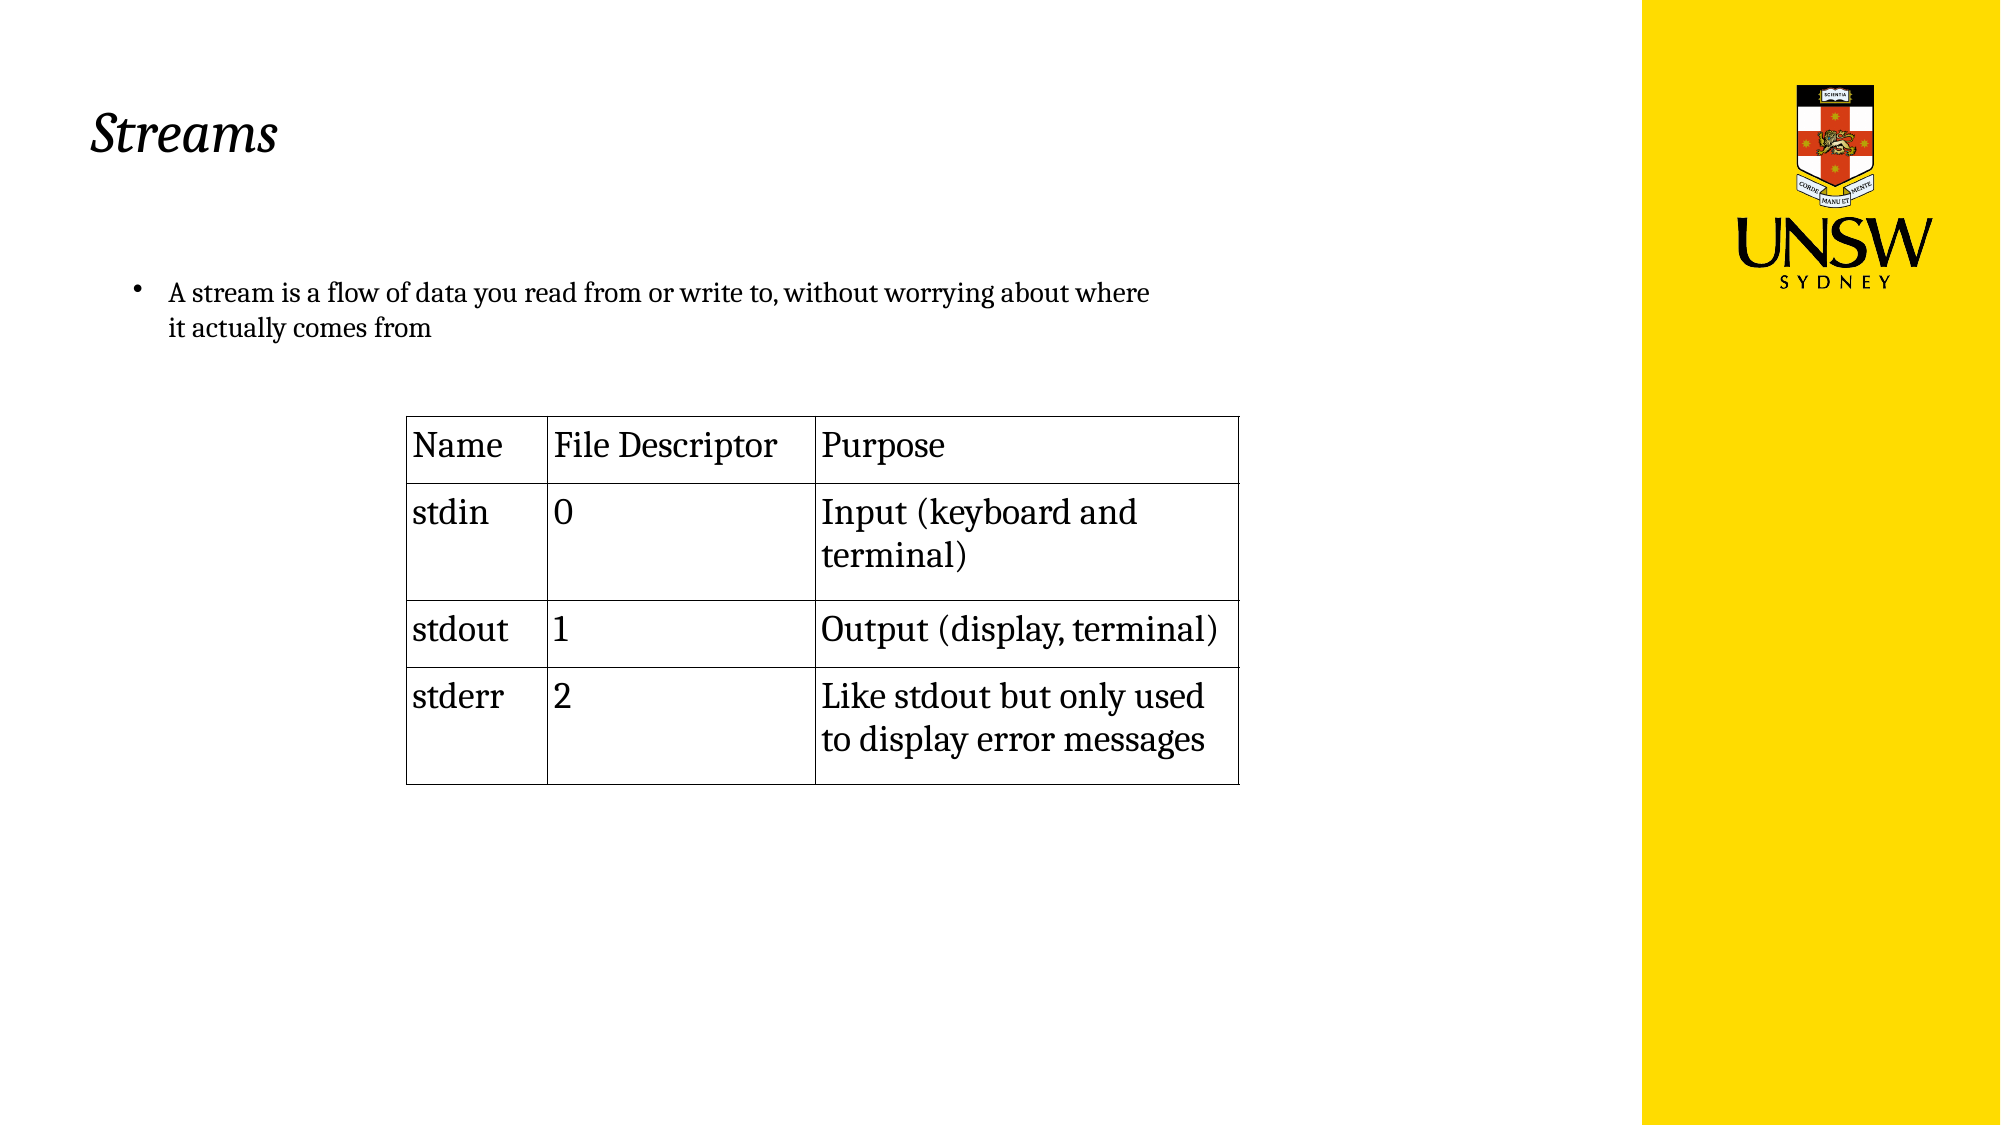

# Streams
A stream is a flow of data you read from or write to, without worrying about where it actually comes from
| Name | File Descriptor | Purpose |
| --- | --- | --- |
| stdin | 0 | Input (keyboard and terminal) |
| stdout | 1 | Output (display, terminal) |
| stderr | 2 | Like stdout but only used to display error messages |